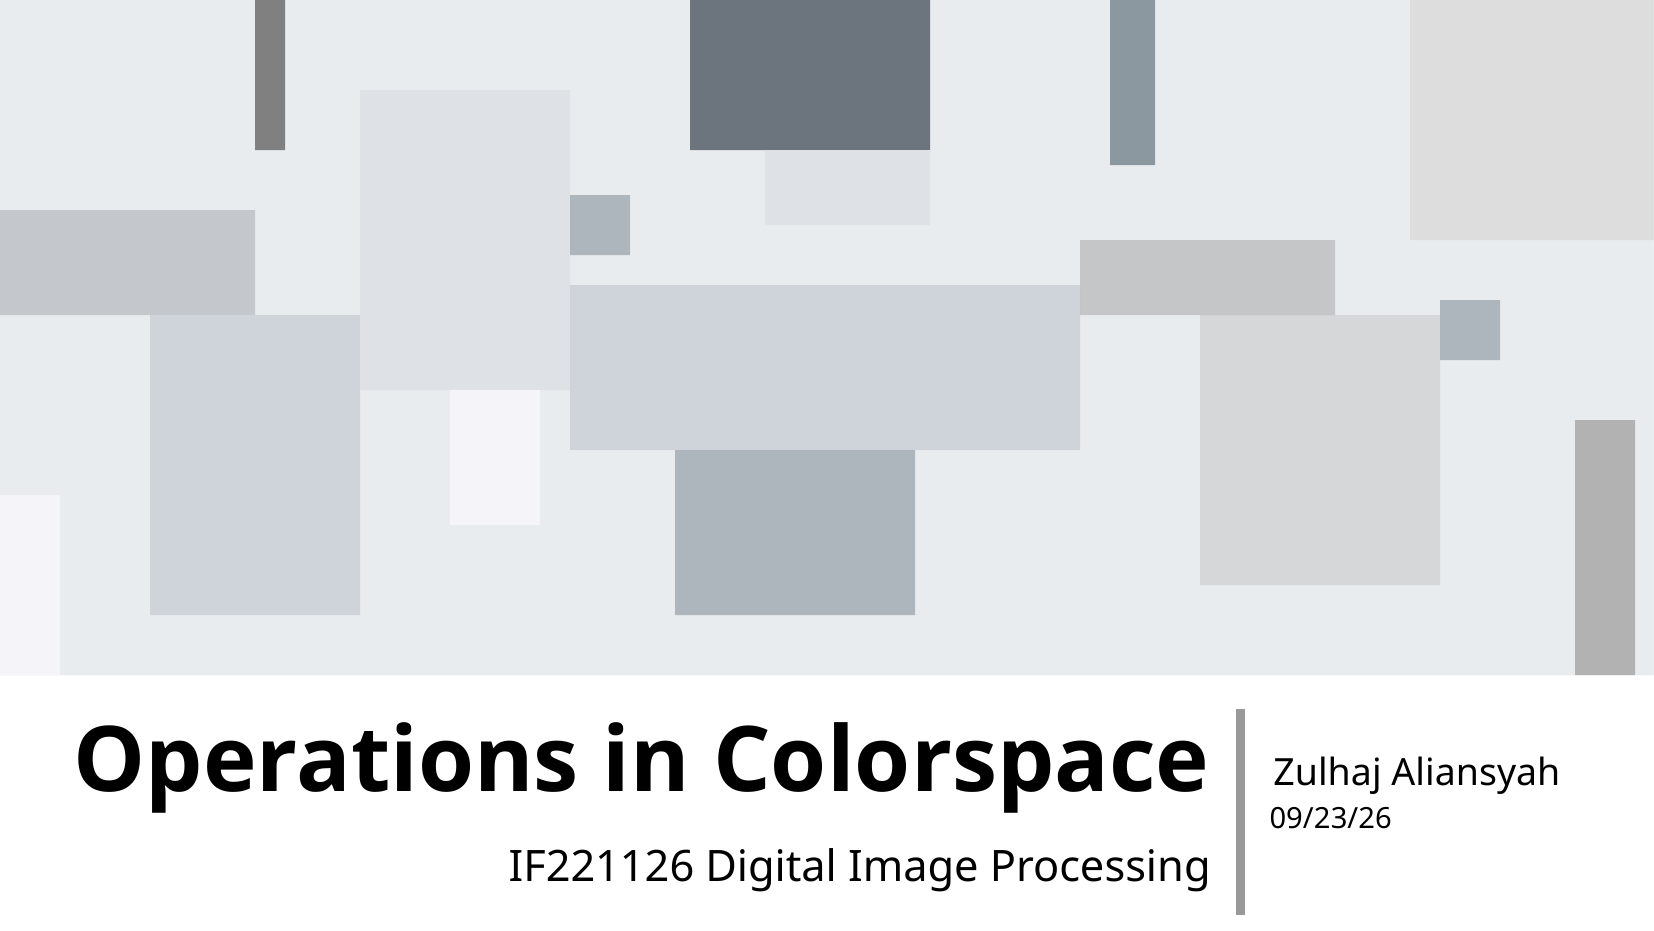

# Operations in Colorspace
Zulhaj Aliansyah
IF221126 Digital Image Processing